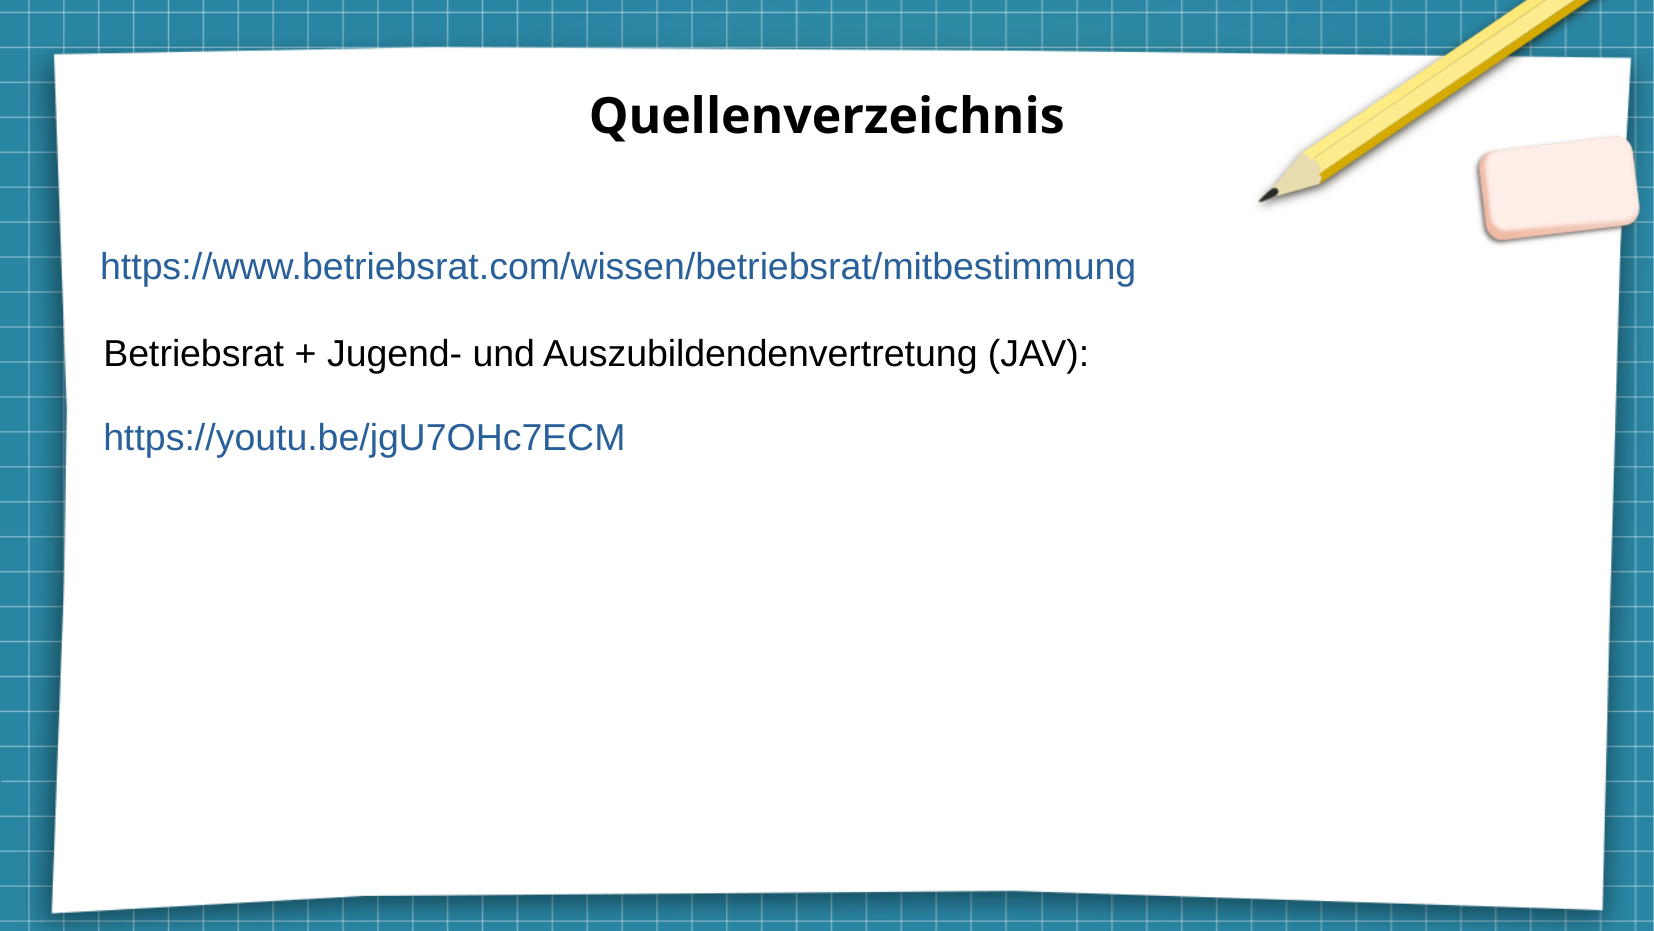

# Quellenverzeichnis
https://www.betriebsrat.com/wissen/betriebsrat/mitbestimmung
Betriebsrat + Jugend- und Auszubildendenvertretung (JAV):
 https://youtu.be/jgU7OHc7ECM